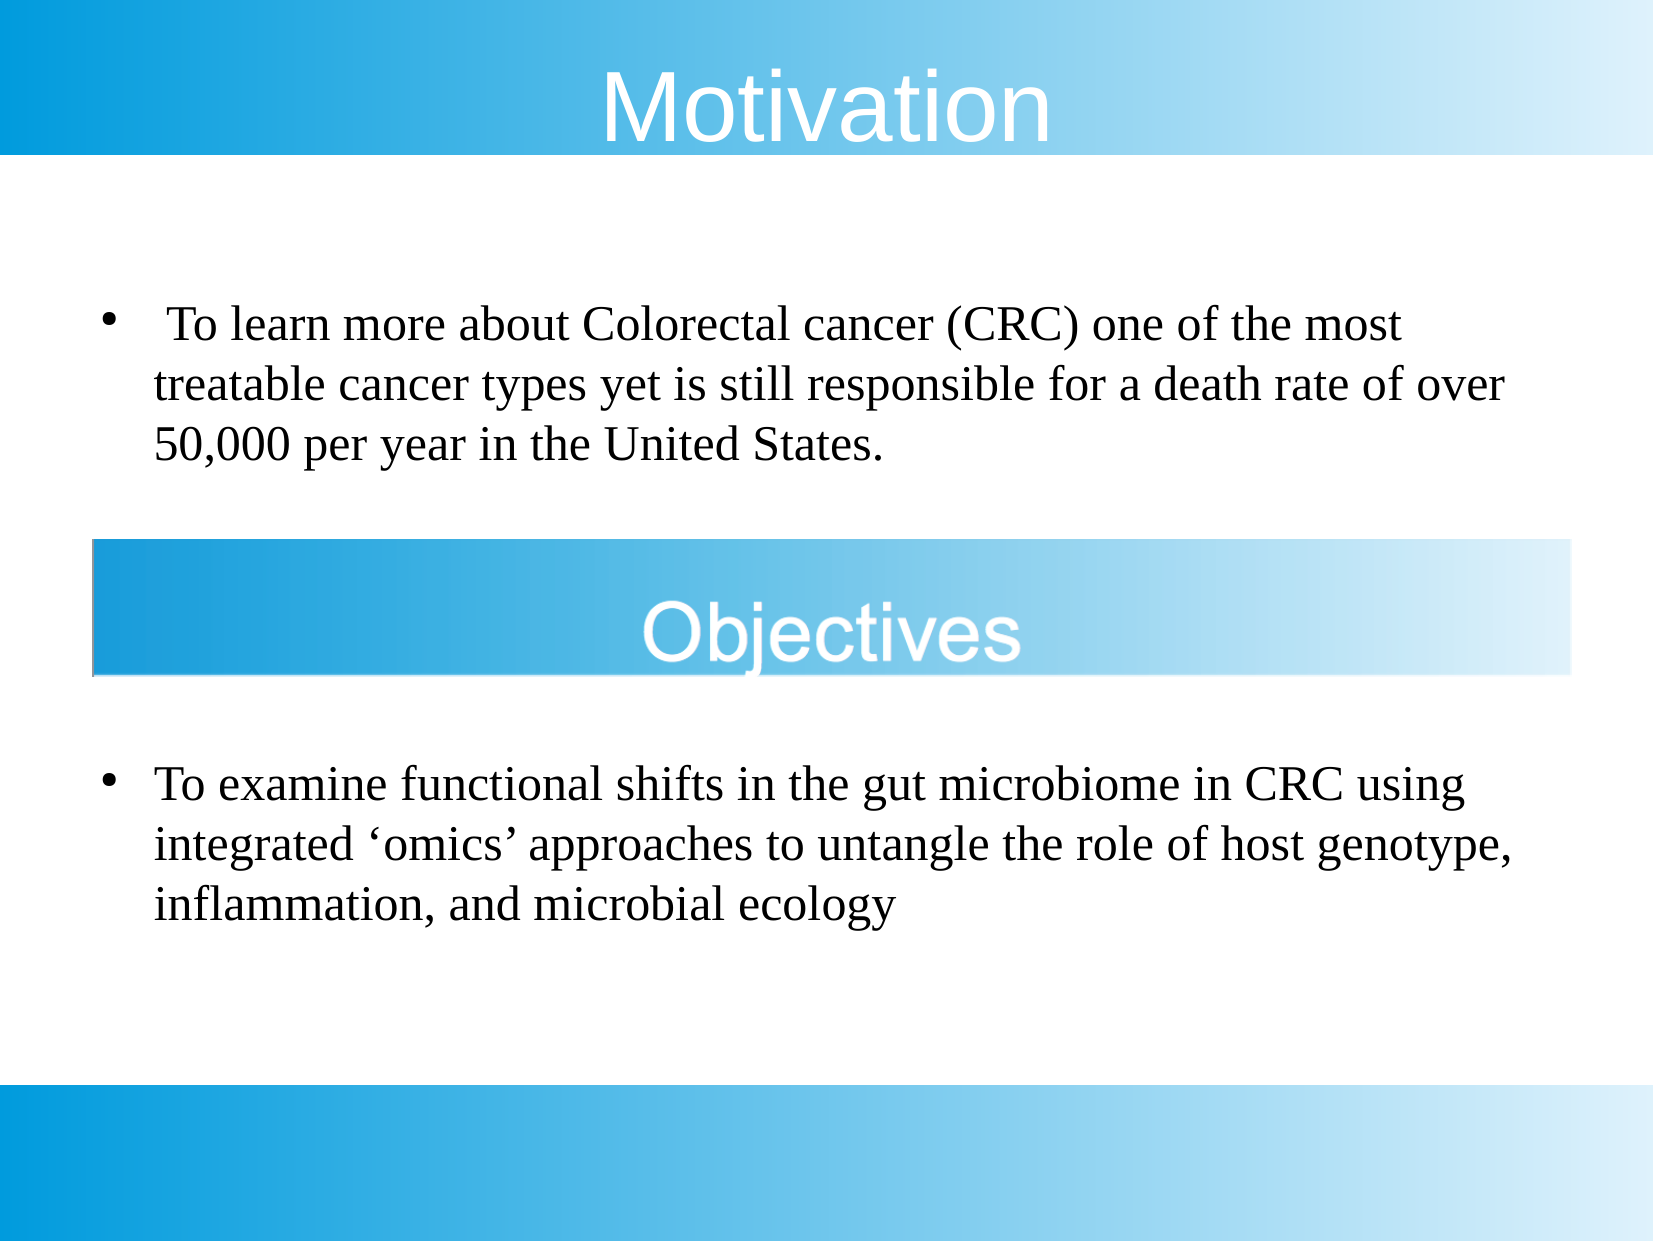

Motivation
# To learn more about Colorectal cancer (CRC) one of the most treatable cancer types yet is still responsible for a death rate of over 50,000 per year in the United States.
To examine functional shifts in the gut microbiome in CRC using integrated ‘omics’ approaches to untangle the role of host genotype, inflammation, and microbial ecology